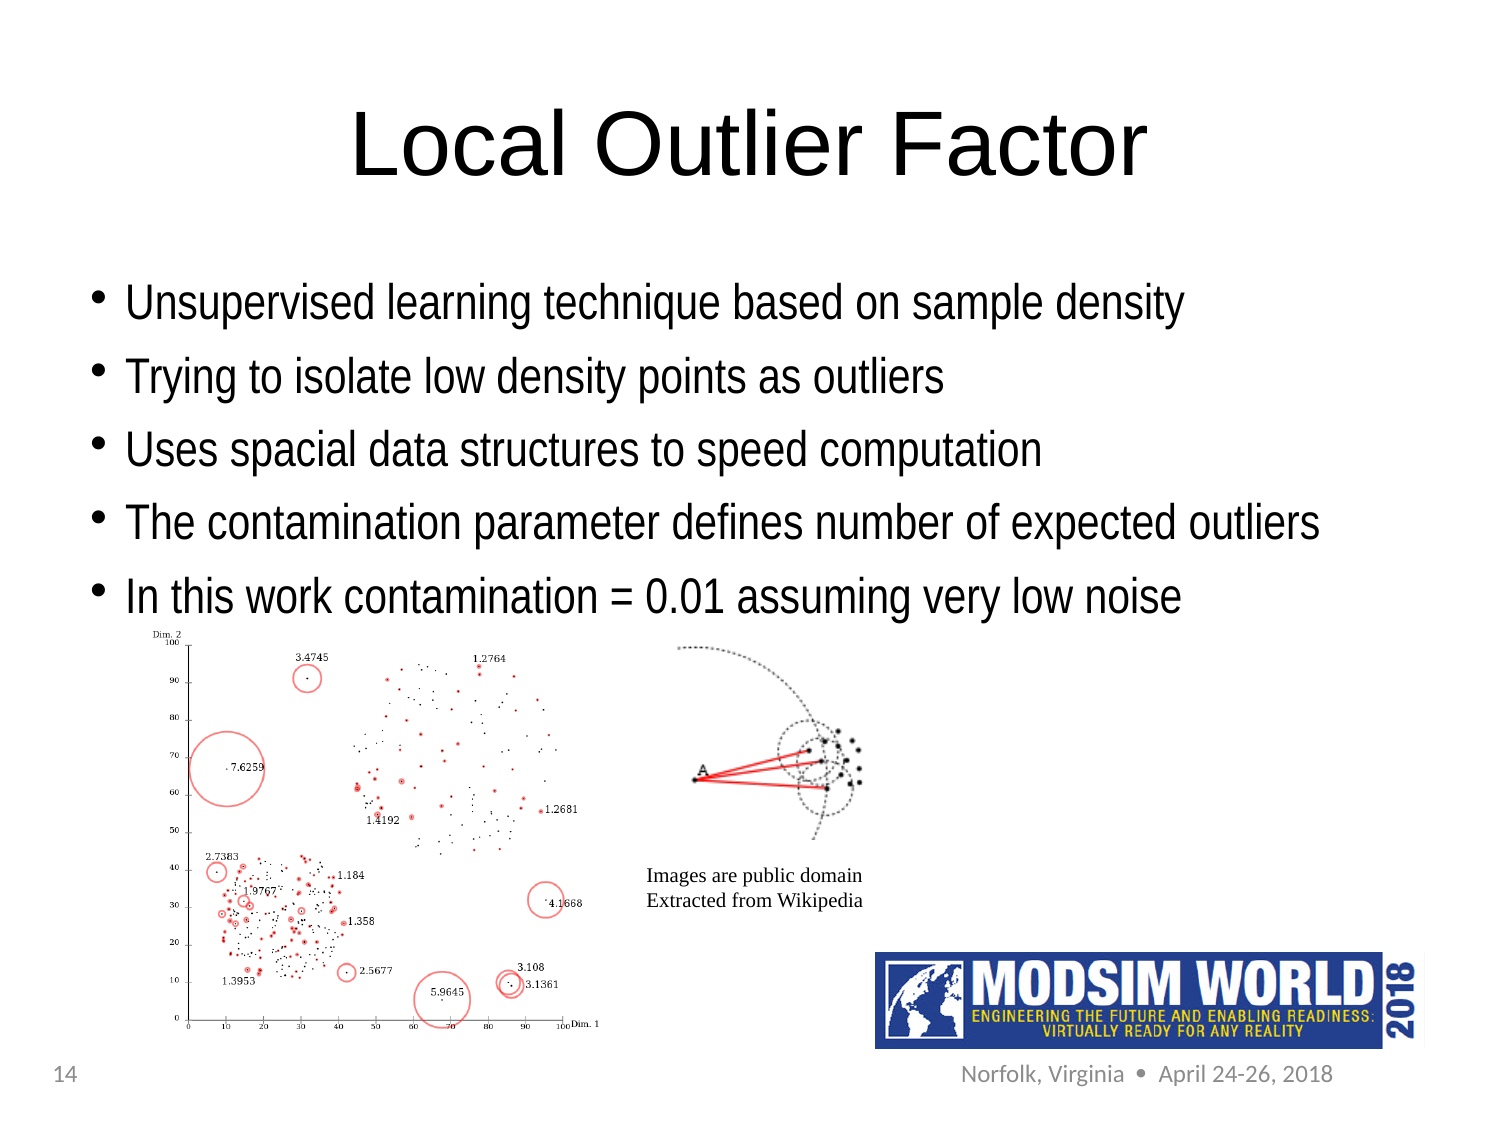

Local Outlier Factor
Unsupervised learning technique based on sample density
Trying to isolate low density points as outliers
Uses spacial data structures to speed computation
The contamination parameter defines number of expected outliers
In this work contamination = 0.01 assuming very low noise
Images are public domain
Extracted from Wikipedia
Norfolk, Virginia  April 24-26, 2018